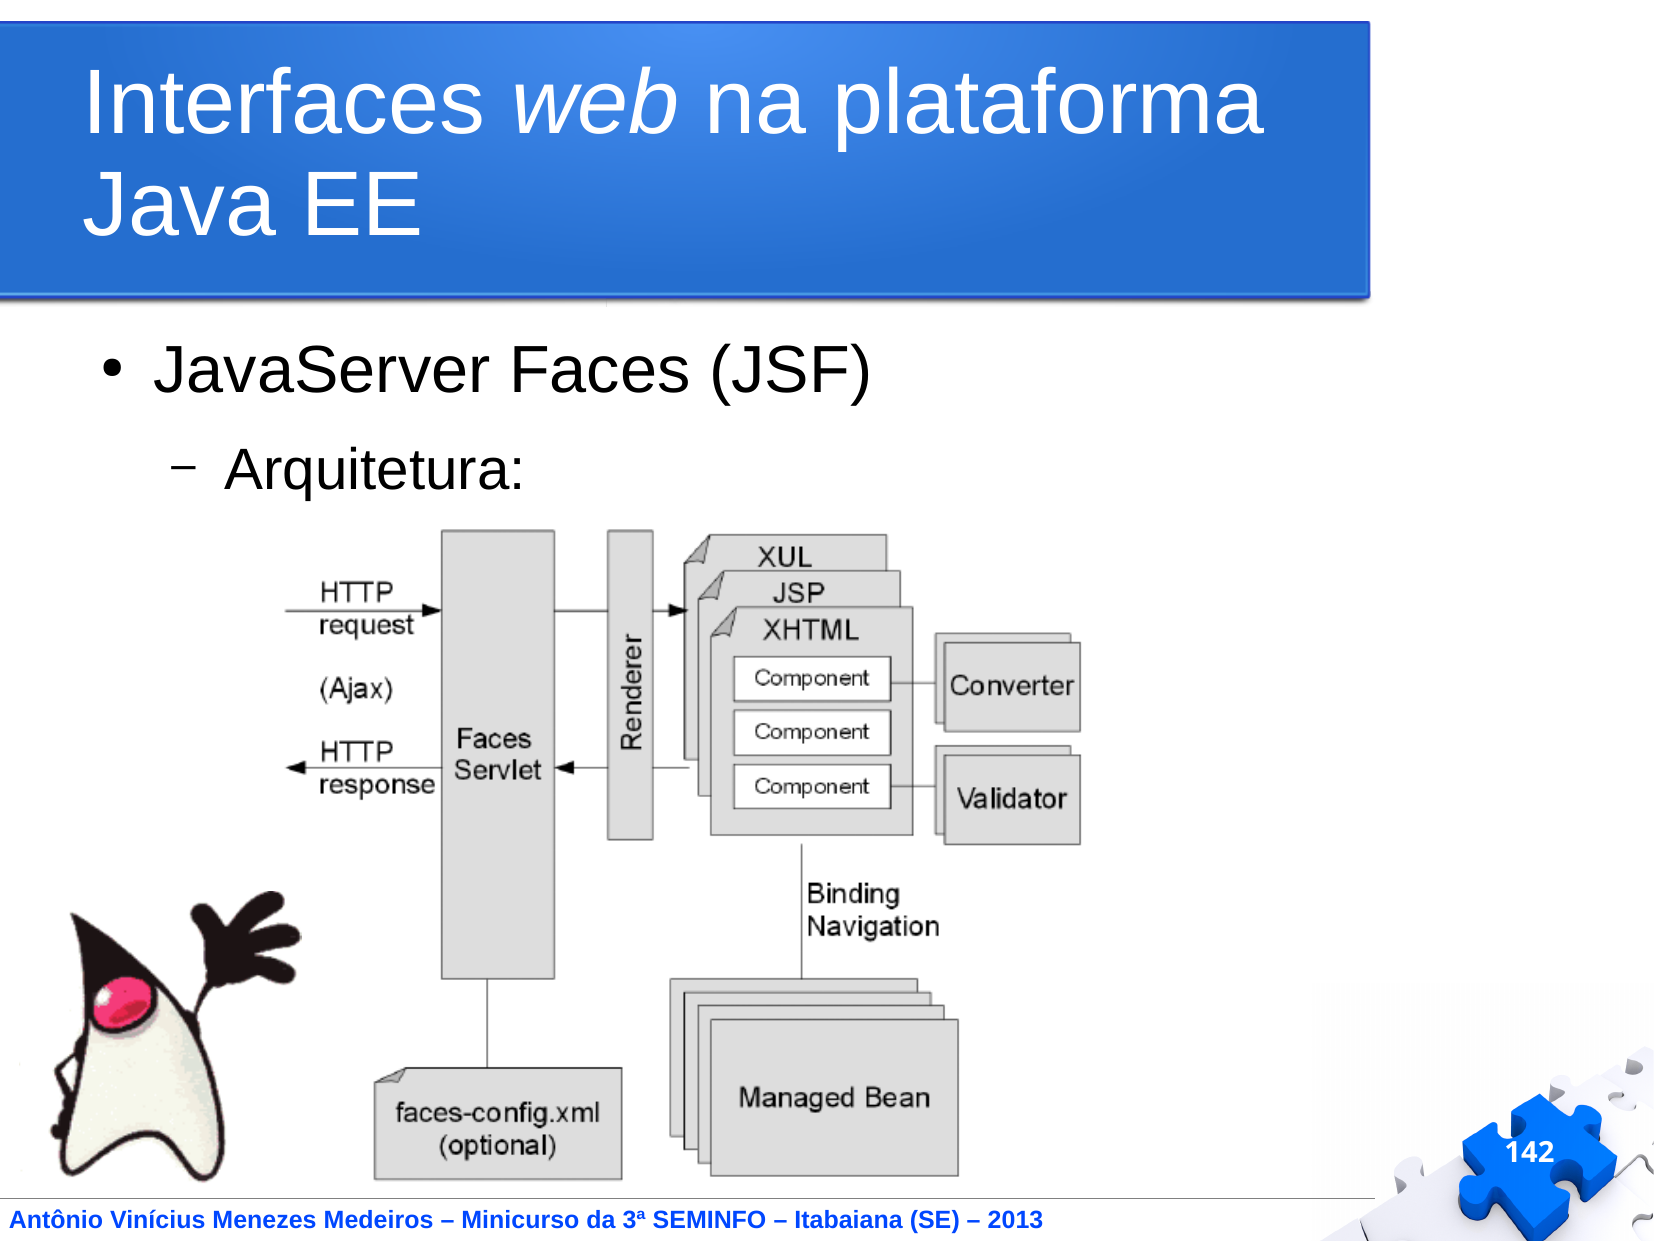

# Interfaces web na plataforma Java EE
JavaServer Faces (JSF)
Arquitetura:
142